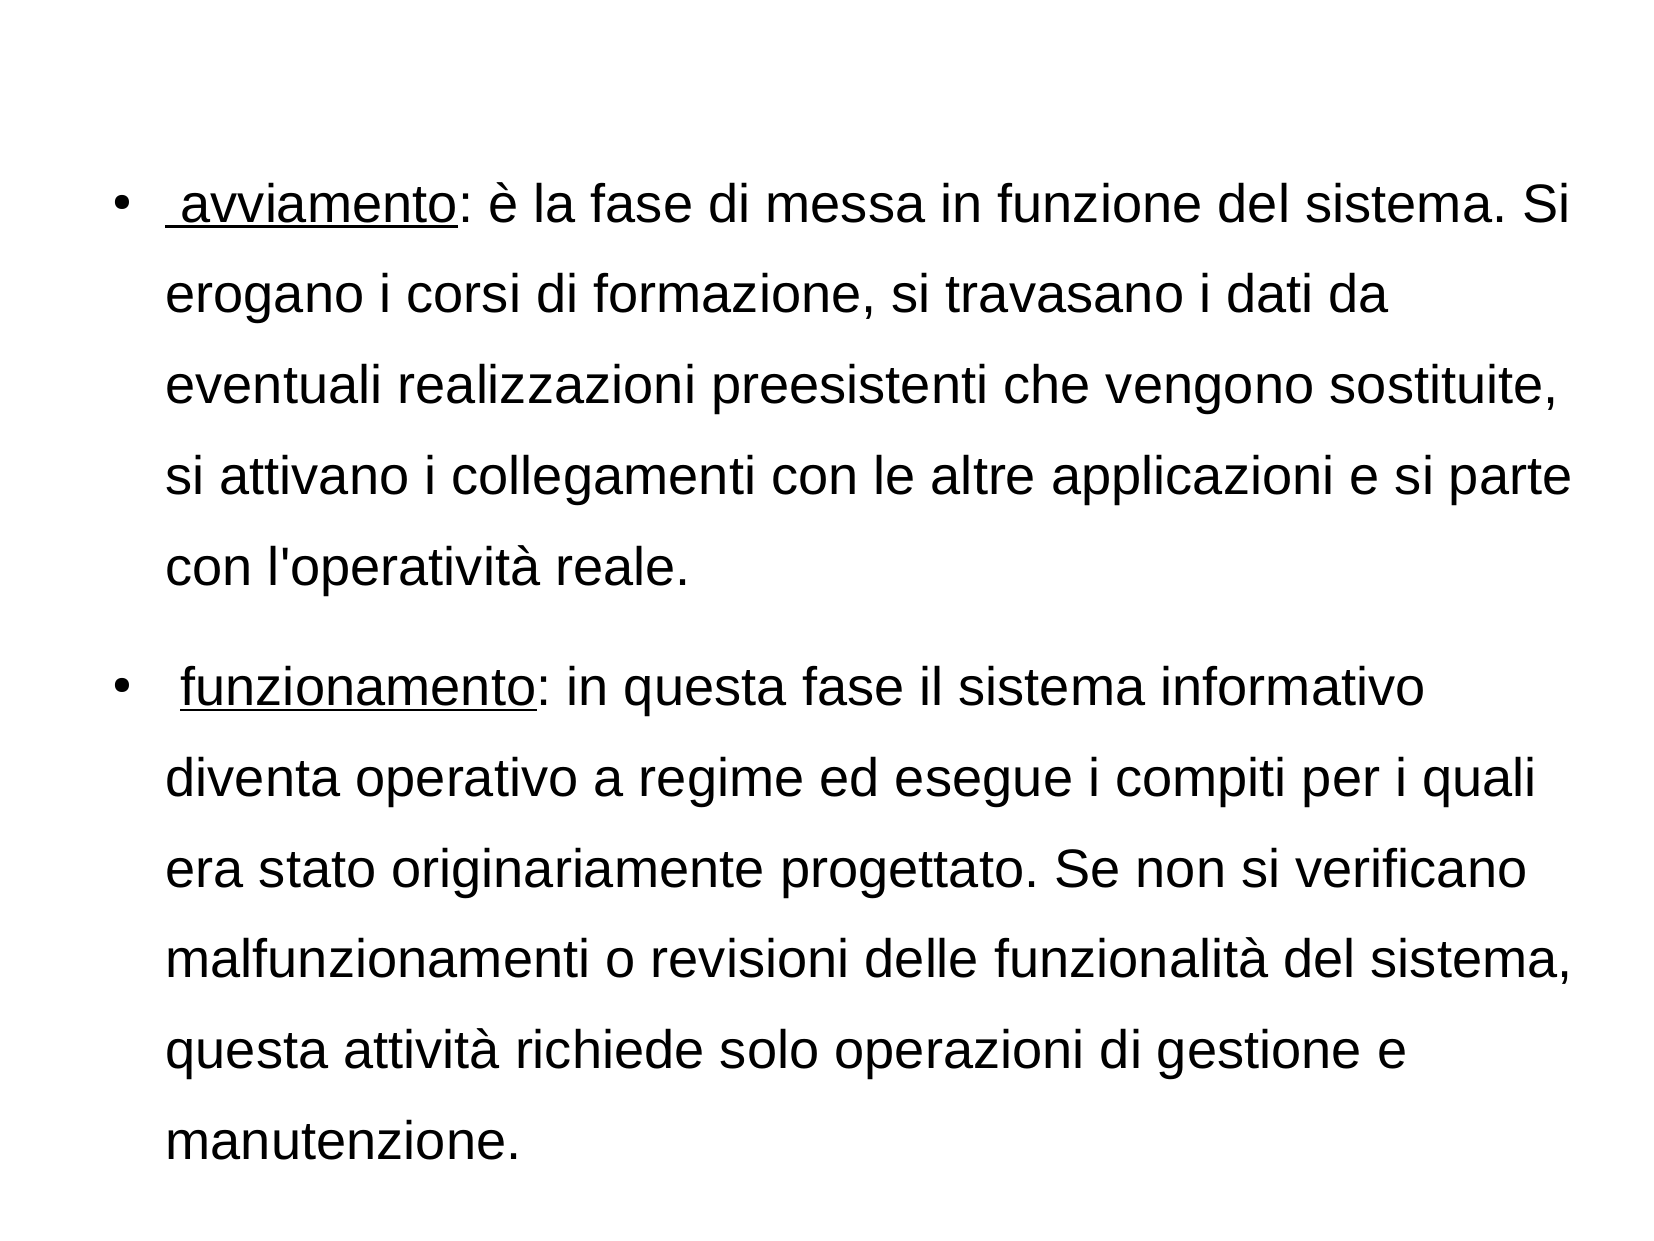

# avviamento: è la fase di messa in funzione del sistema. Si erogano i corsi di formazione, si travasano i dati da eventuali realizzazioni preesistenti che vengono sostituite, si attivano i collegamenti con le altre applicazioni e si parte con l'operatività reale.
 funzionamento: in questa fase il sistema informativo diventa operativo a regime ed esegue i compiti per i quali era stato originariamente progettato. Se non si verificano malfunzionamenti o revisioni delle funzionalità del sistema, questa attività richiede solo operazioni di gestione e manutenzione.